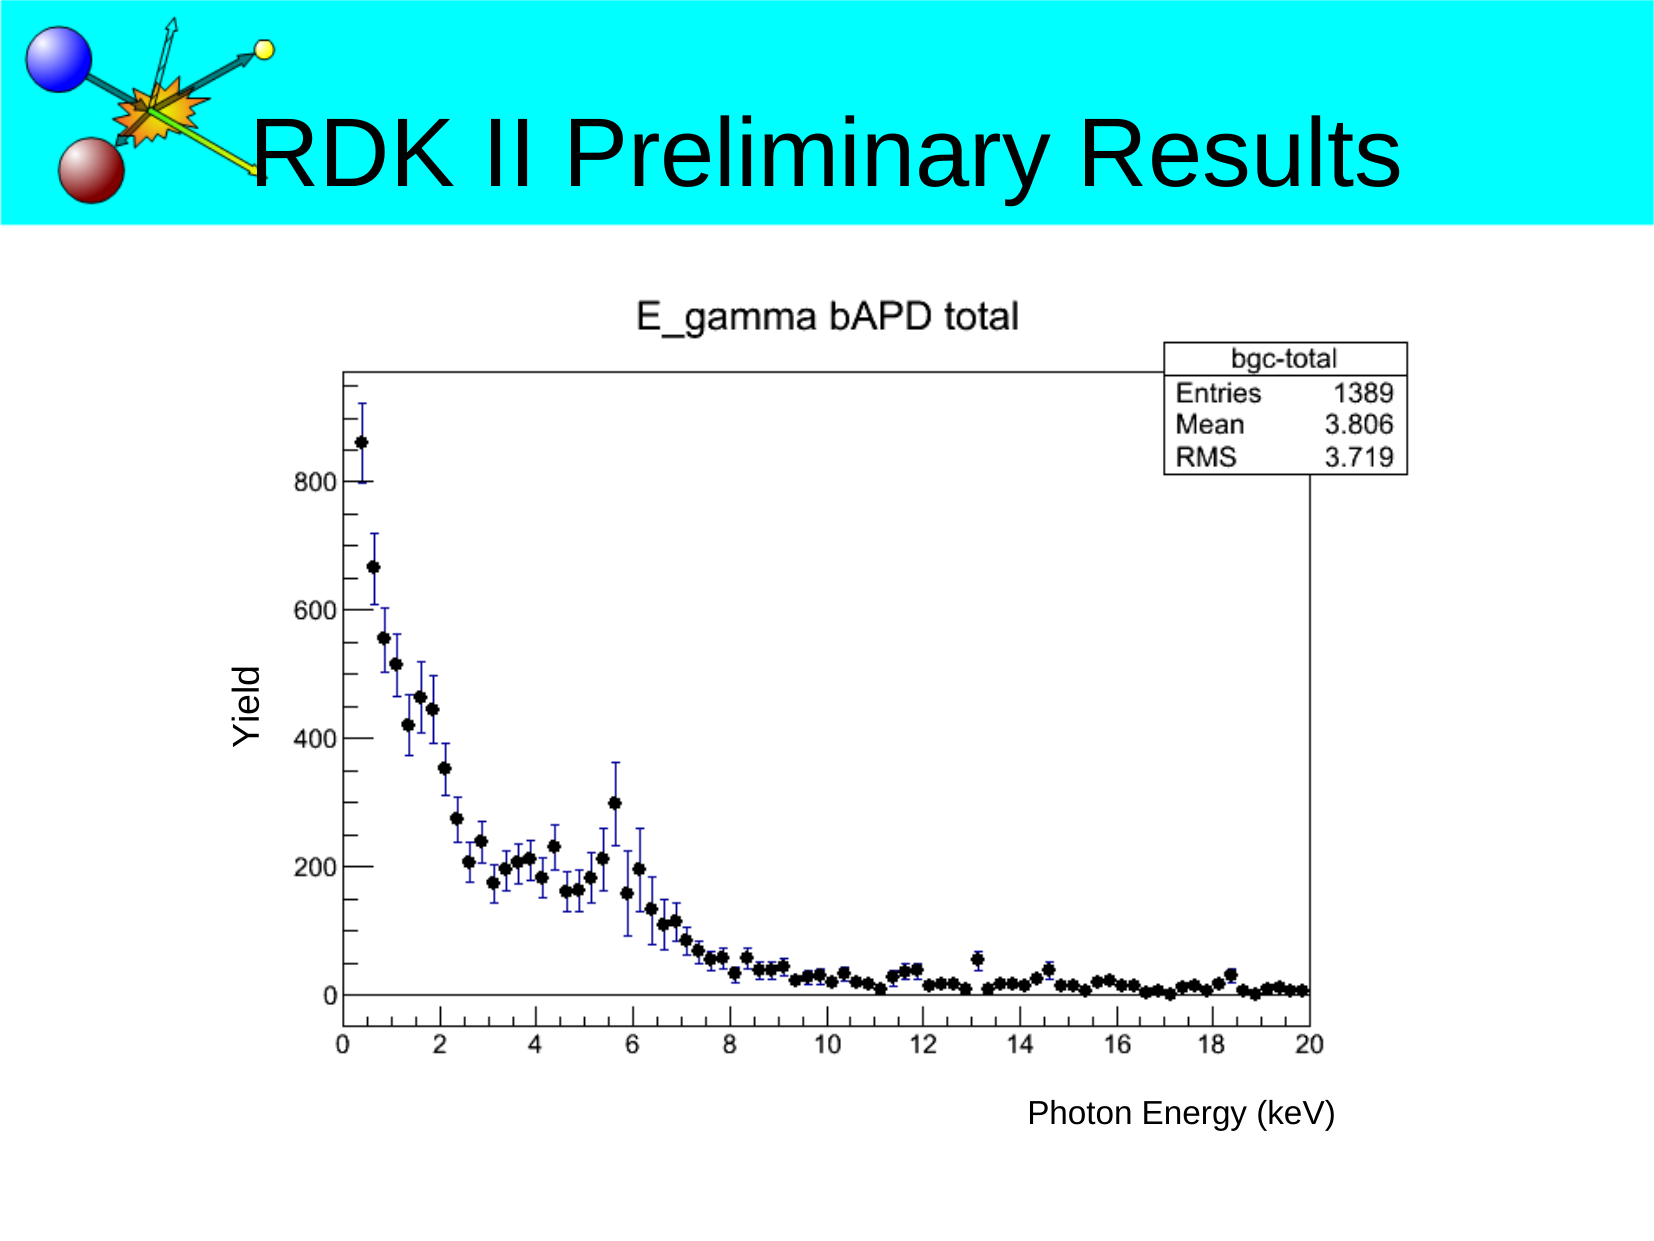

# RDK II Preliminary Results
Yield
Photon Energy (keV)